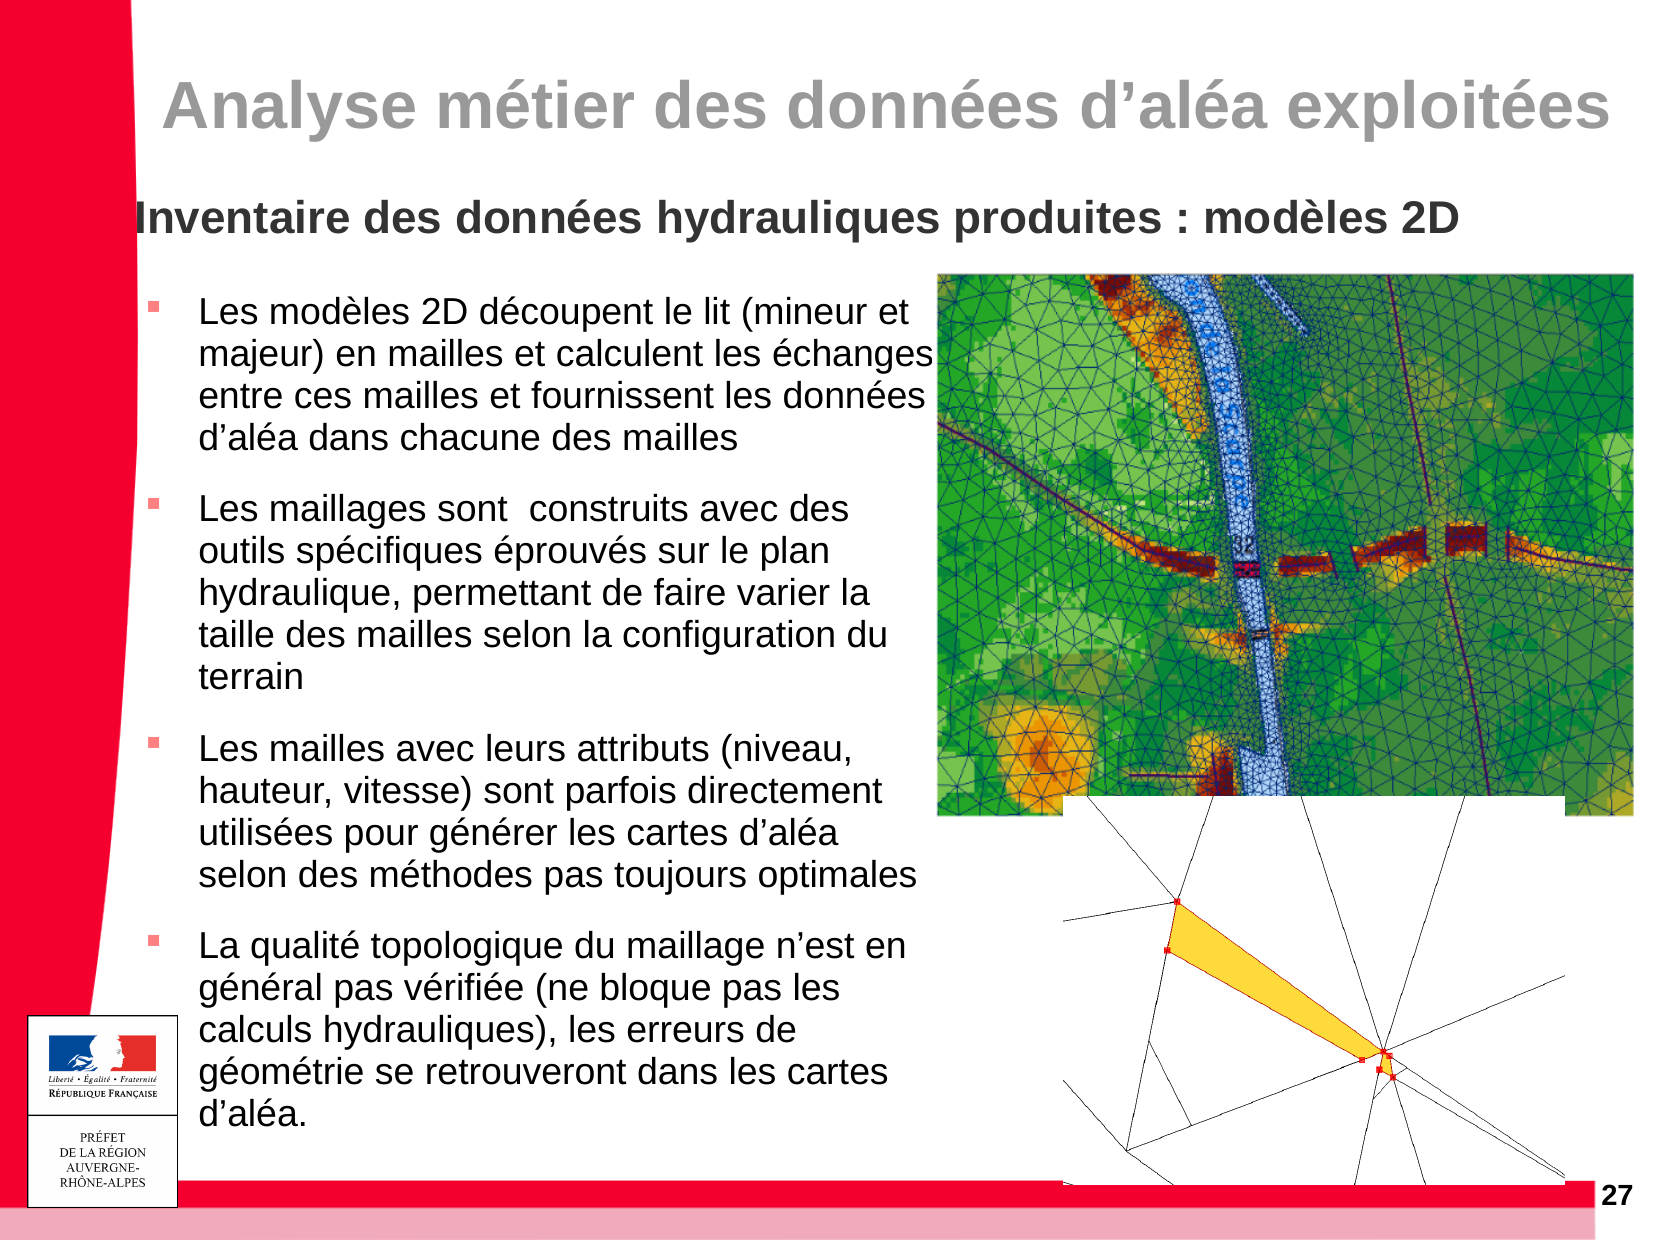

# Analyse métier des données d’aléa exploitées
Inventaire des données hydrauliques produites : modèles 2D
Les modèles 2D découpent le lit (mineur et majeur) en mailles et calculent les échanges entre ces mailles et fournissent les données d’aléa dans chacune des mailles
Les maillages sont construits avec des outils spécifiques éprouvés sur le plan hydraulique, permettant de faire varier la taille des mailles selon la configuration du terrain
Les mailles avec leurs attributs (niveau, hauteur, vitesse) sont parfois directement utilisées pour générer les cartes d’aléa selon des méthodes pas toujours optimales
La qualité topologique du maillage n’est en général pas vérifiée (ne bloque pas les calculs hydrauliques), les erreurs de géométrie se retrouveront dans les cartes d’aléa.
27